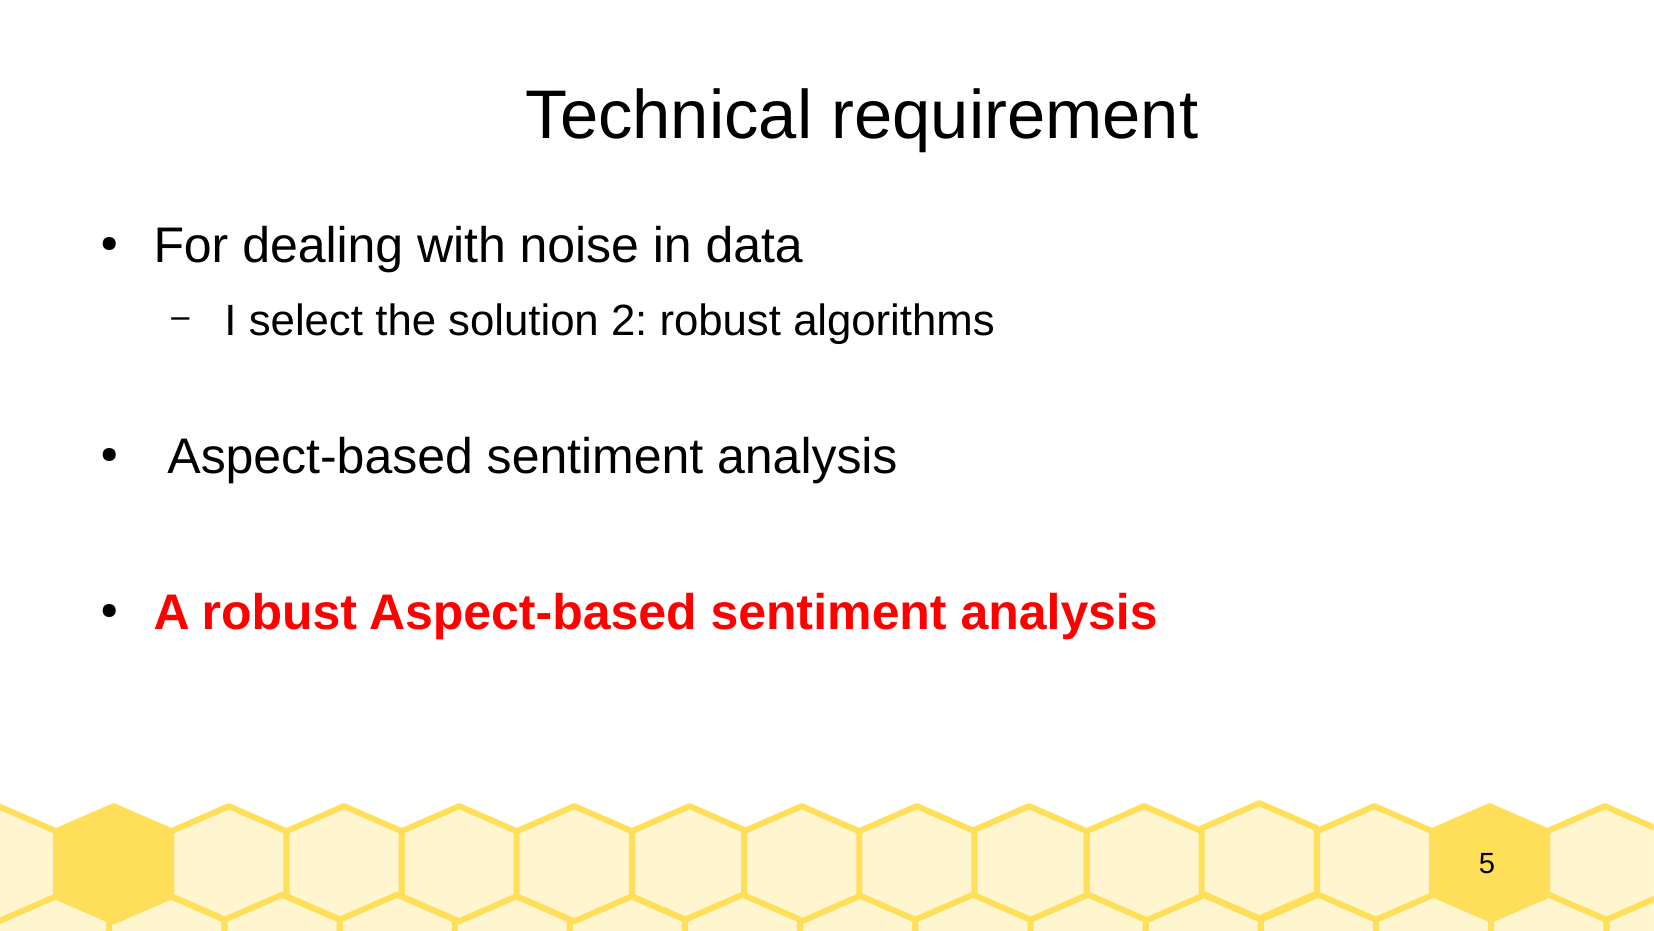

# Technical requirement
For dealing with noise in data
I select the solution 2: robust algorithms
 Aspect-based sentiment analysis
A robust Aspect-based sentiment analysis